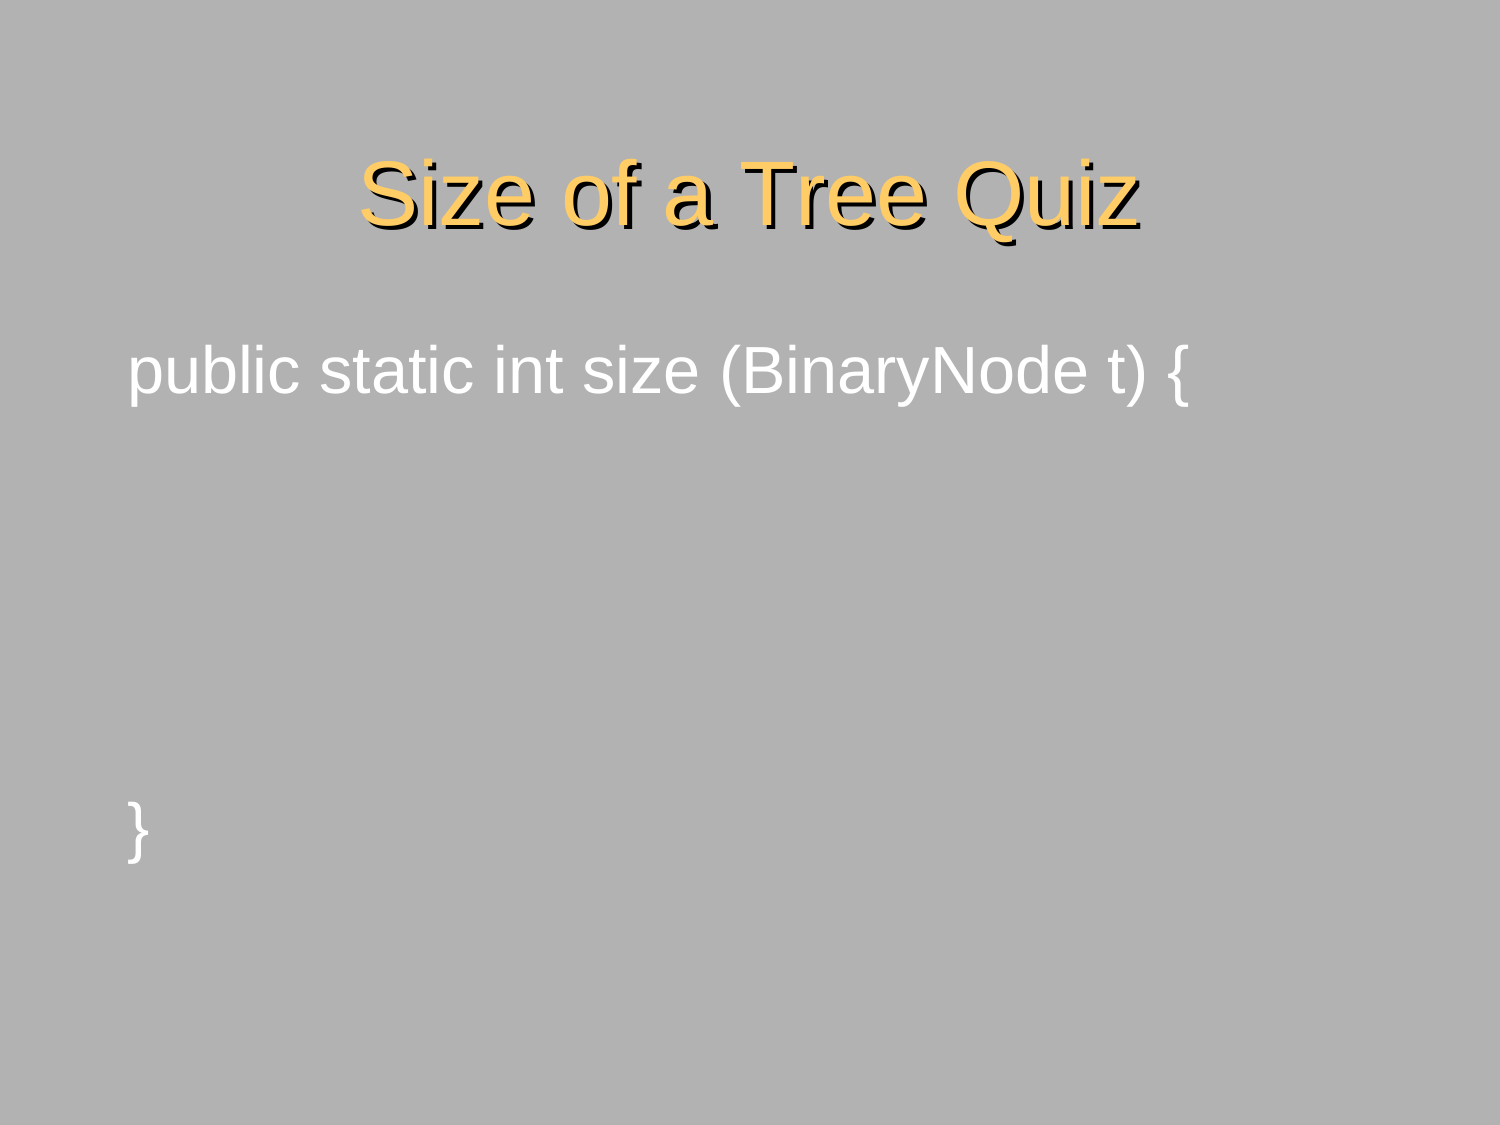

# Size of a Tree Quiz
public static int size (BinaryNode t) {
}